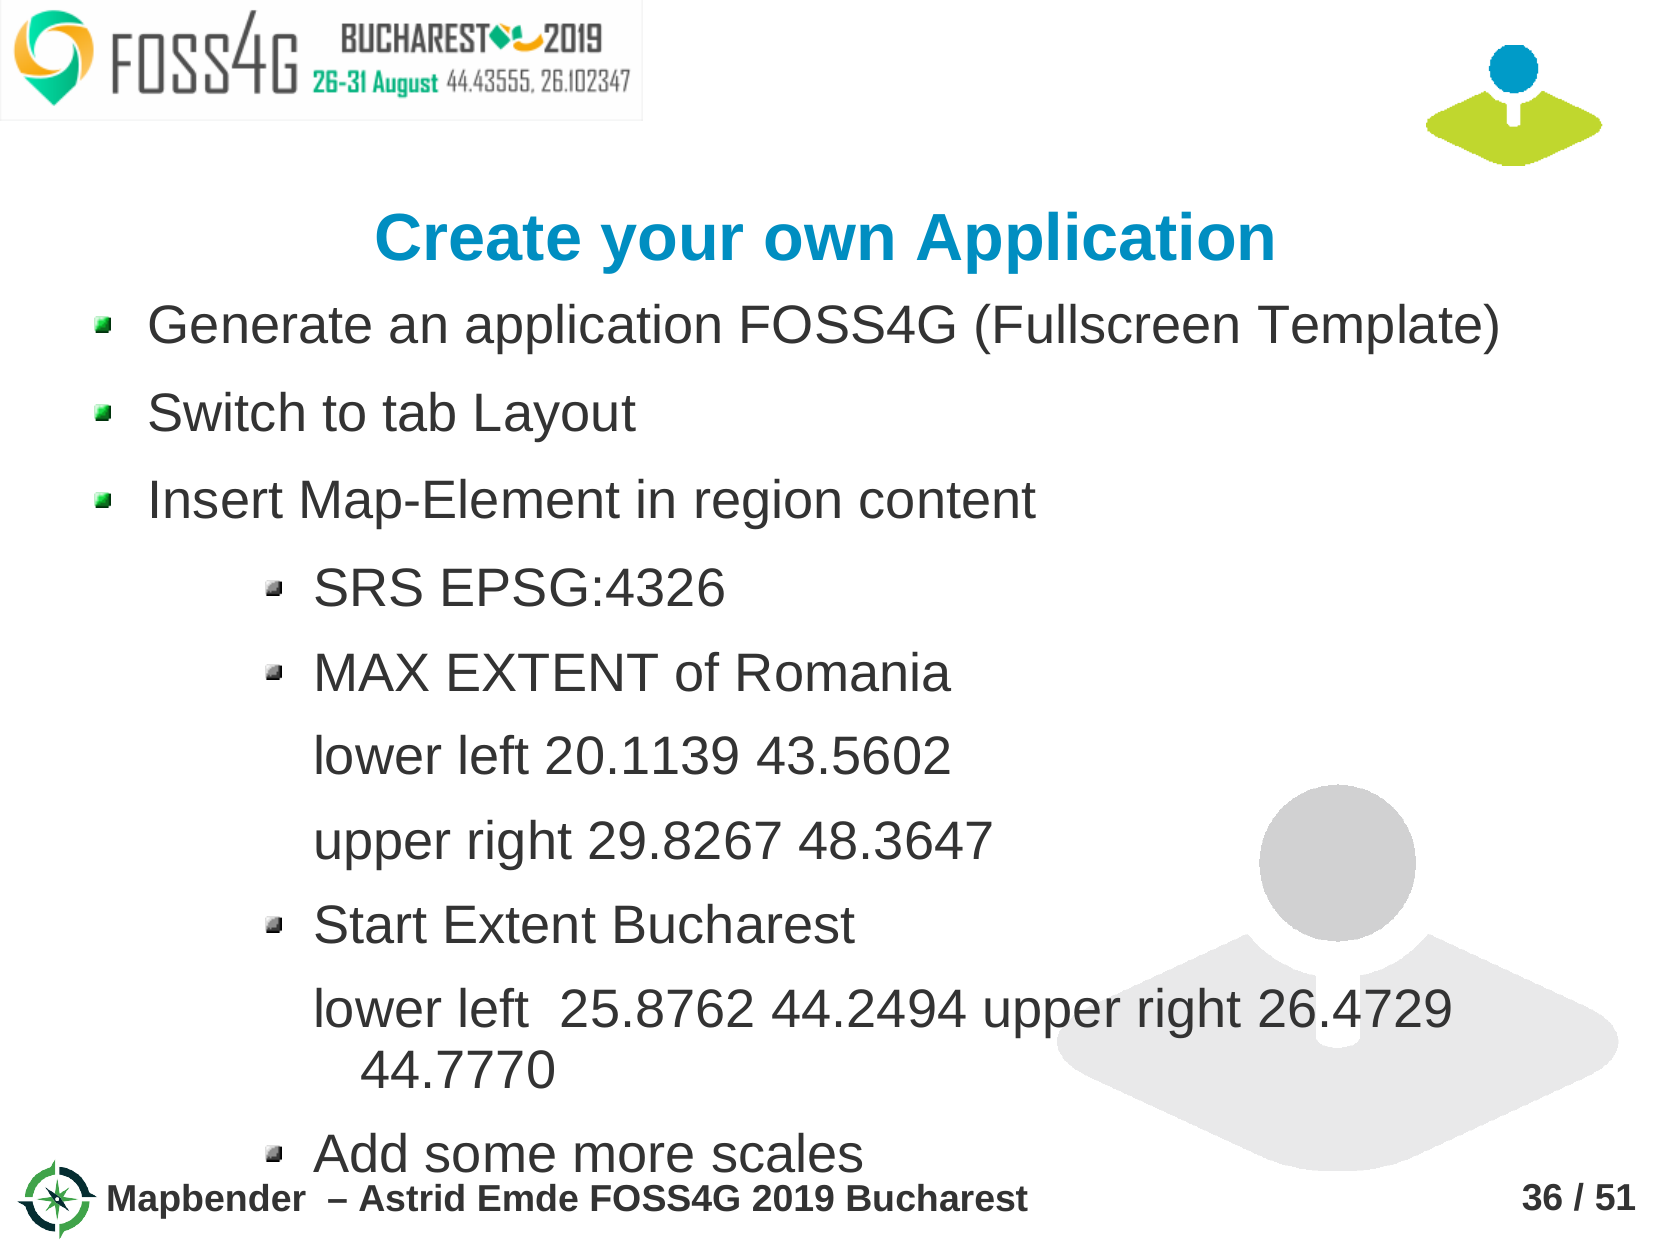

# Create your own Application
Generate an application FOSS4G (Fullscreen Template)
Switch to tab Layout
Insert Map-Element in region content
SRS EPSG:4326
MAX EXTENT of Romania
lower left 20.1139 43.5602
upper right 29.8267 48.3647
Start Extent Bucharest
lower left 25.8762 44.2494 upper right 26.4729 44.7770
Add some more scales